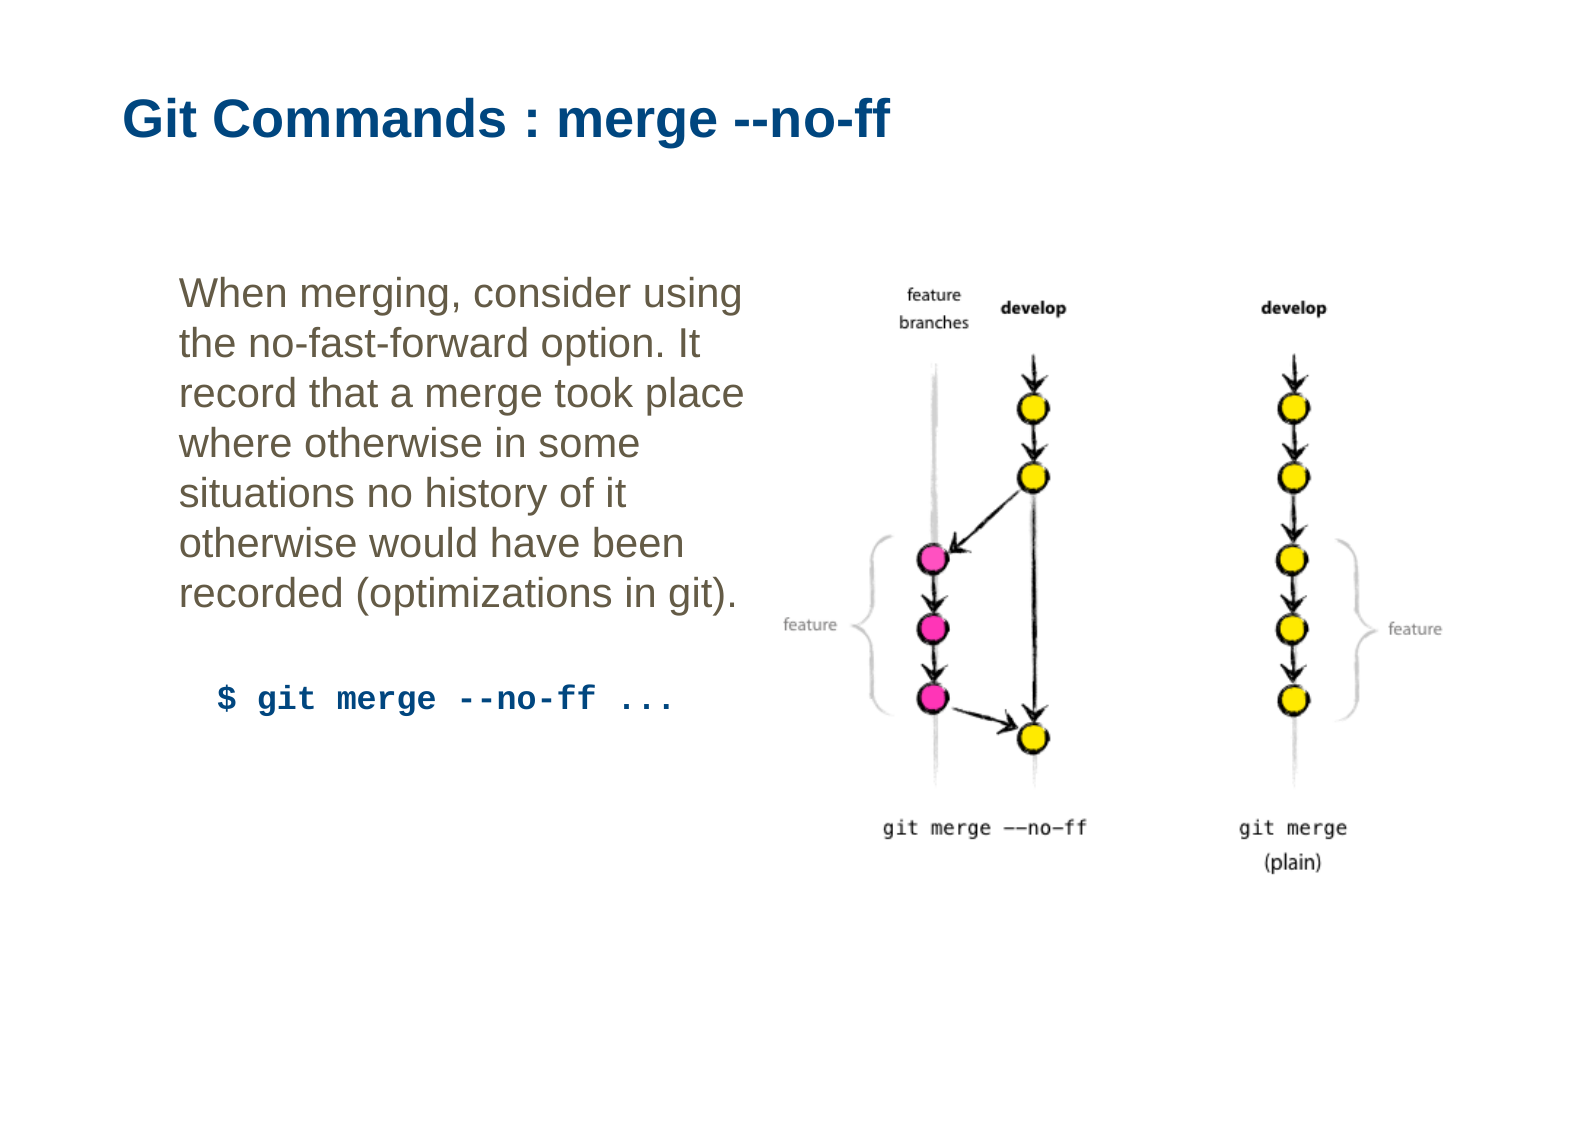

# Git Commands : merge --no-ff
When merging, consider using the no-fast-forward option. It record that a merge took place where otherwise in some situations no history of it otherwise would have been recorded (optimizations in git).
$ git merge --no-ff ...